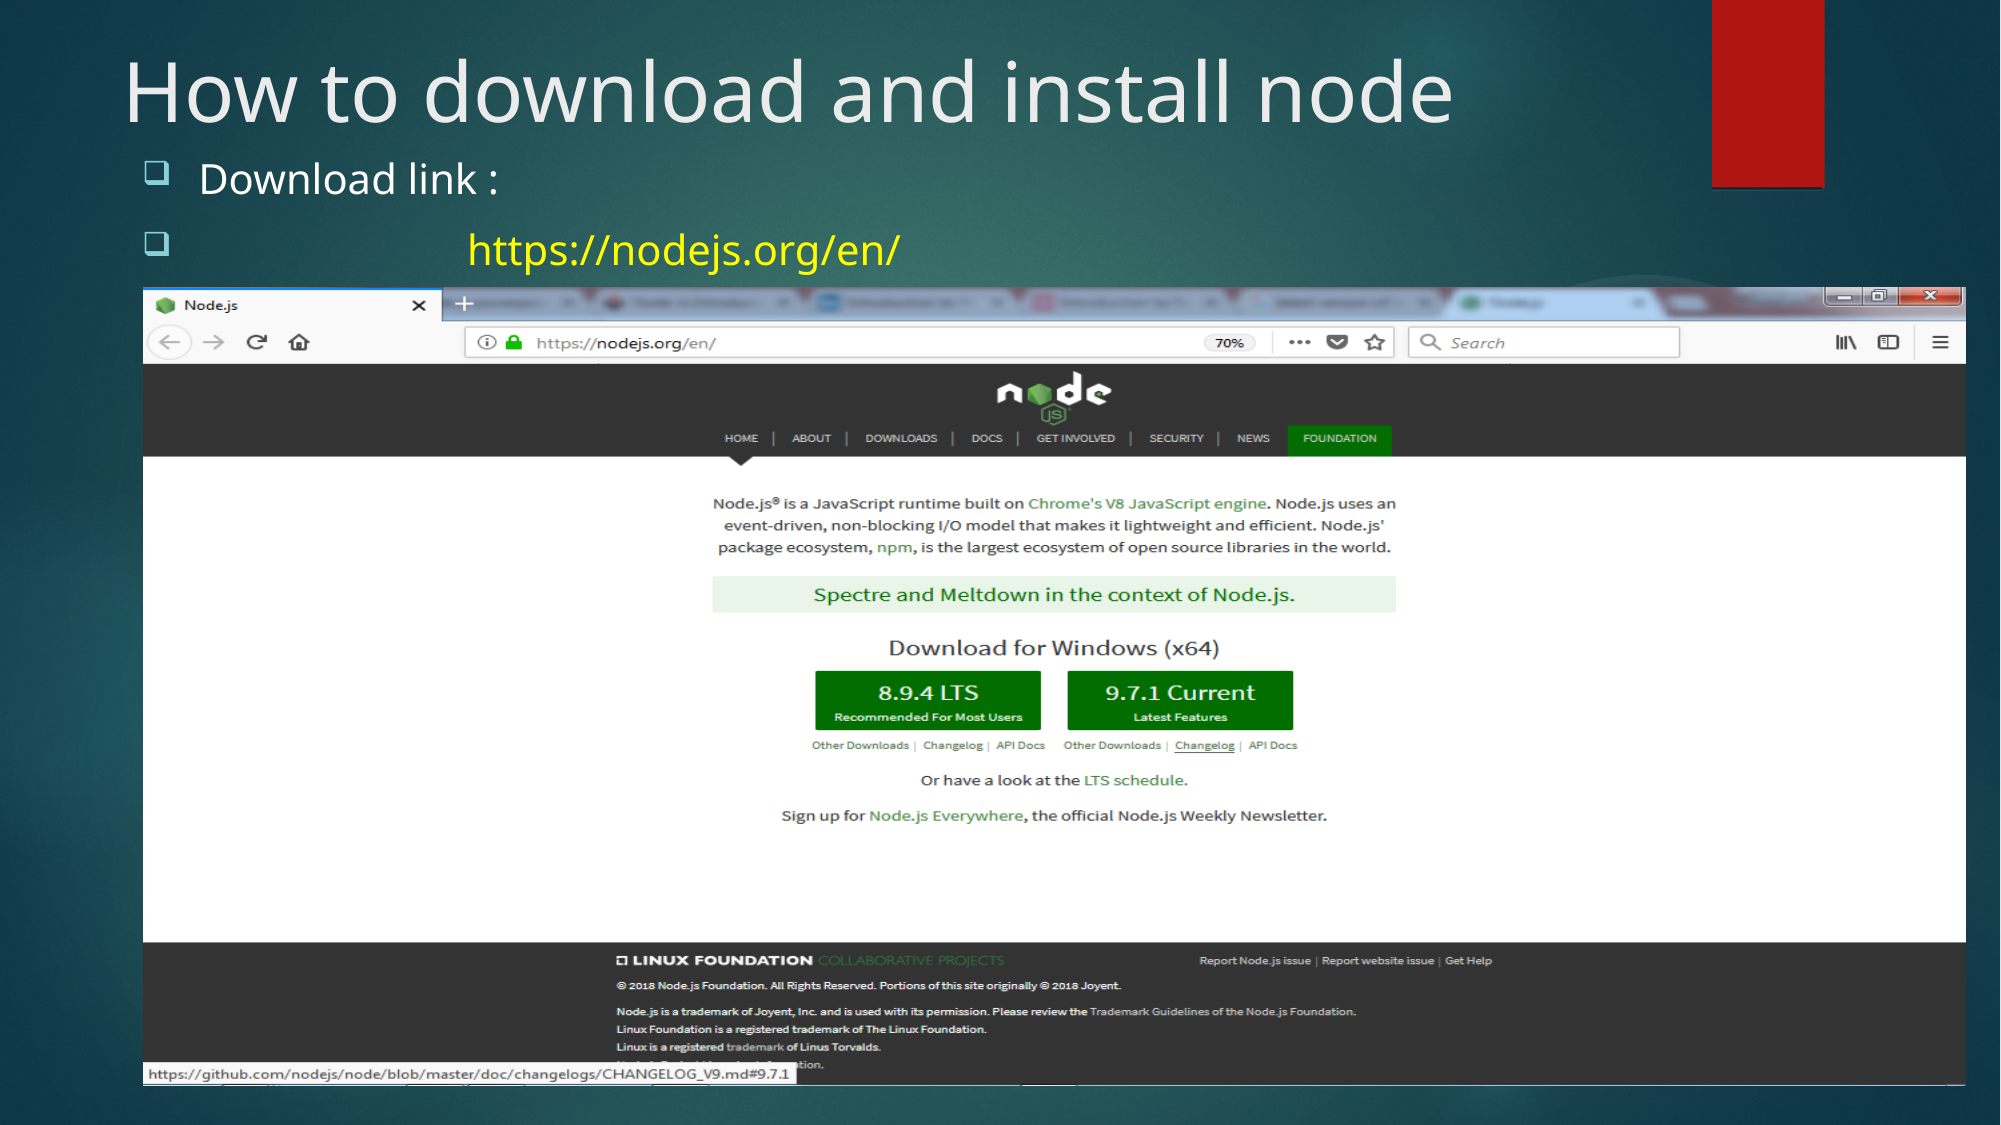

How to download and install node
Download link :
 https://nodejs.org/en/